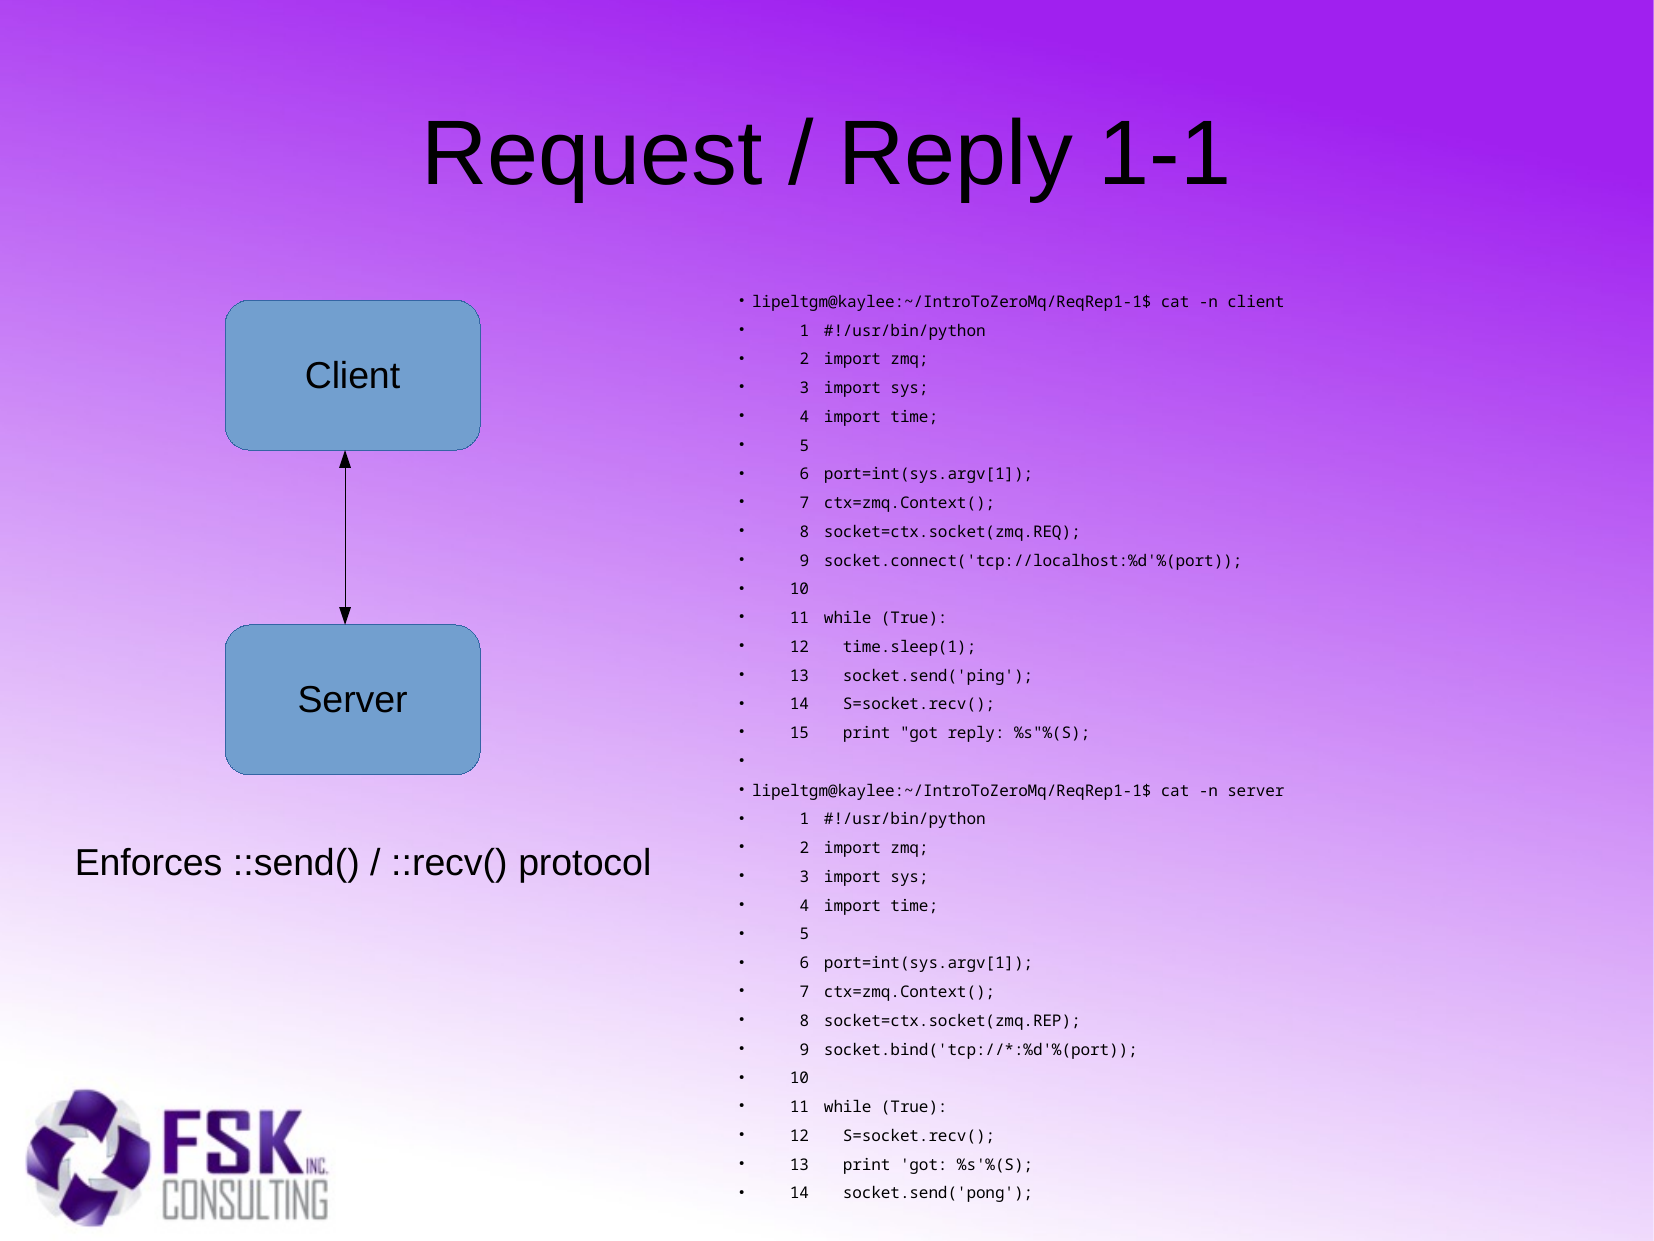

# Request / Reply 1-1
lipeltgm@kaylee:~/IntroToZeroMq/ReqRep1-1$ cat -n client
 1	#!/usr/bin/python
 2	import zmq;
 3	import sys;
 4	import time;
 5
 6	port=int(sys.argv[1]);
 7	ctx=zmq.Context();
 8	socket=ctx.socket(zmq.REQ);
 9	socket.connect('tcp://localhost:%d'%(port));
 10
 11	while (True):
 12	 time.sleep(1);
 13	 socket.send('ping');
 14	 S=socket.recv();
 15	 print "got reply: %s"%(S);
lipeltgm@kaylee:~/IntroToZeroMq/ReqRep1-1$ cat -n server
 1	#!/usr/bin/python
 2	import zmq;
 3	import sys;
 4	import time;
 5
 6	port=int(sys.argv[1]);
 7	ctx=zmq.Context();
 8	socket=ctx.socket(zmq.REP);
 9	socket.bind('tcp://*:%d'%(port));
 10
 11	while (True):
 12	 S=socket.recv();
 13	 print 'got: %s'%(S);
 14	 socket.send('pong');
Client
Server
Enforces ::send() / ::recv() protocol